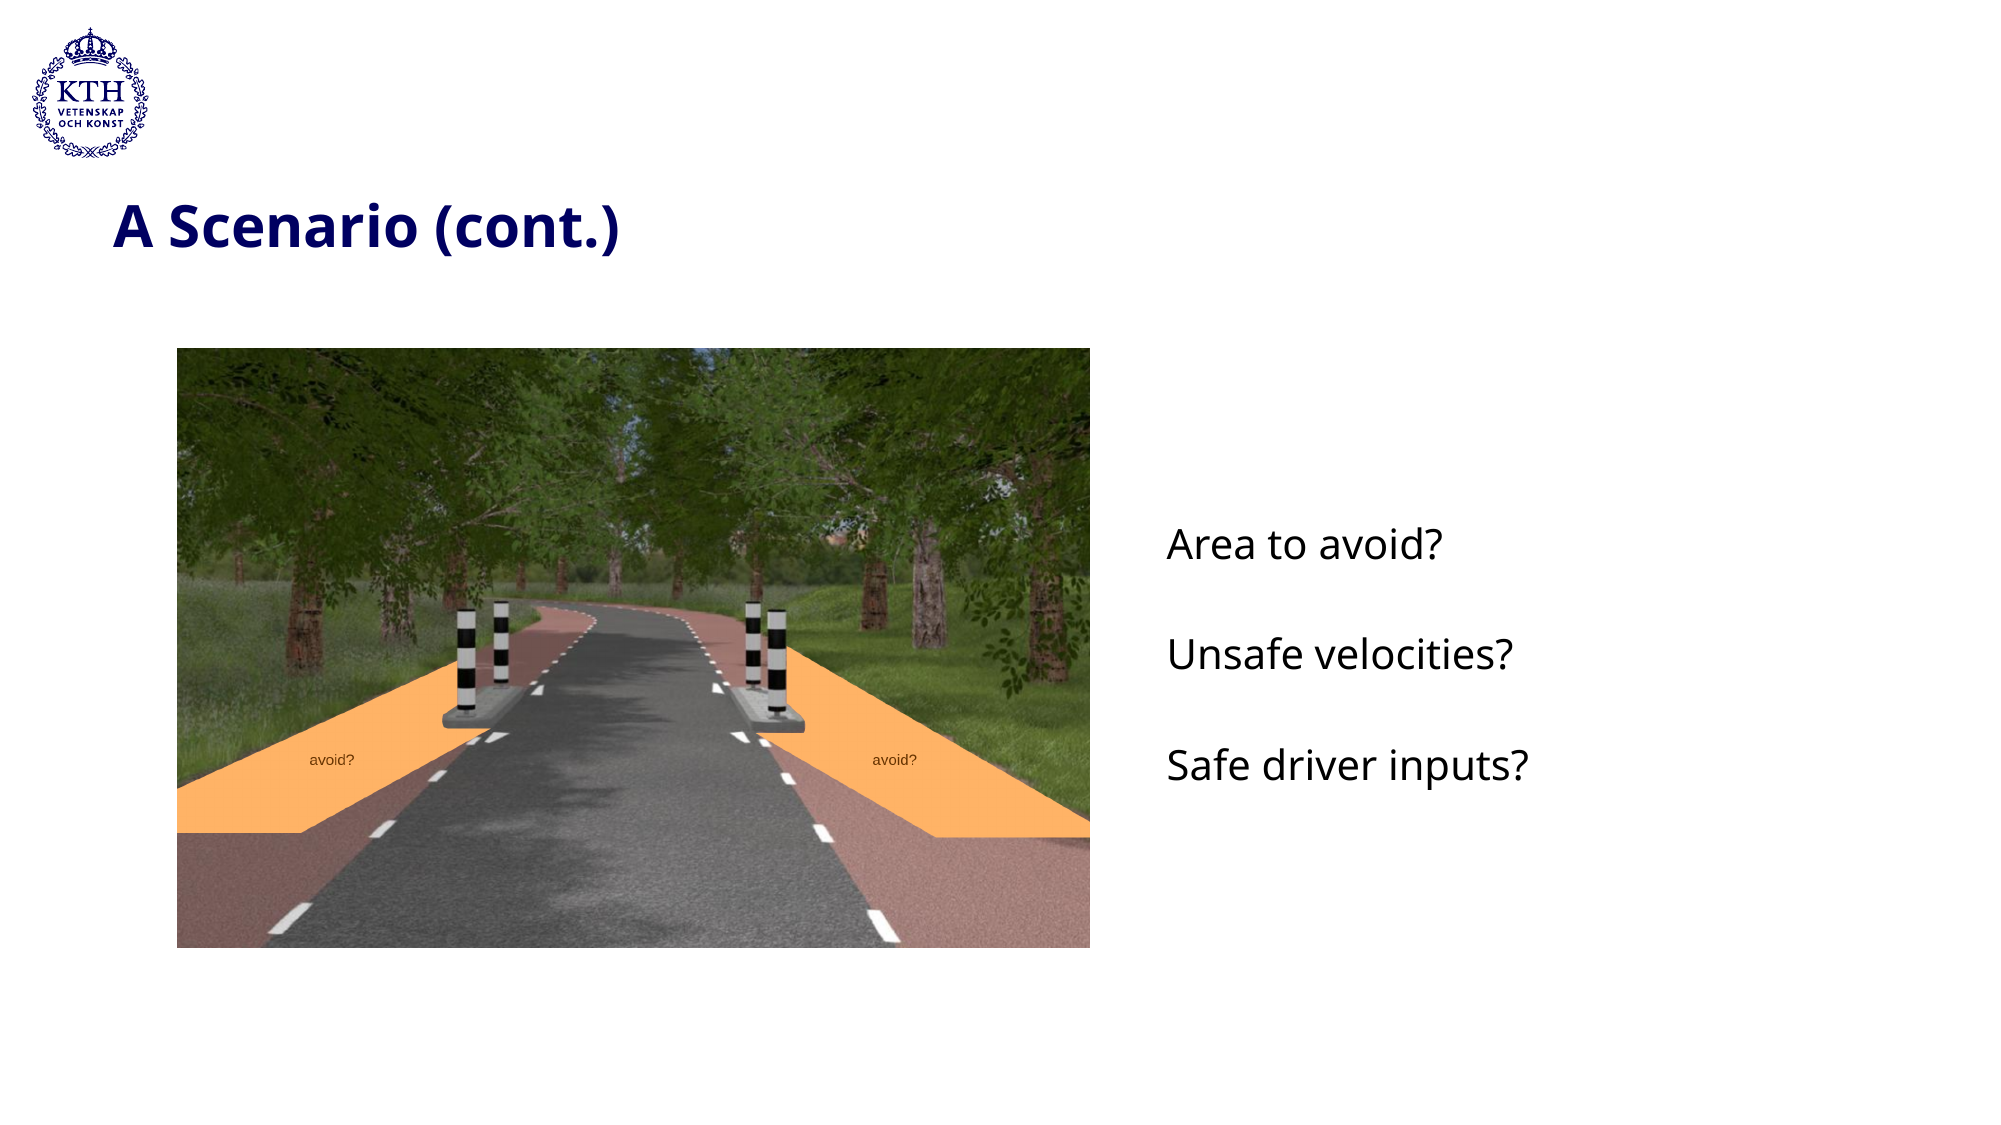

# A Scenario (cont.)
Area to avoid?
Unsafe velocities?
Safe driver inputs?